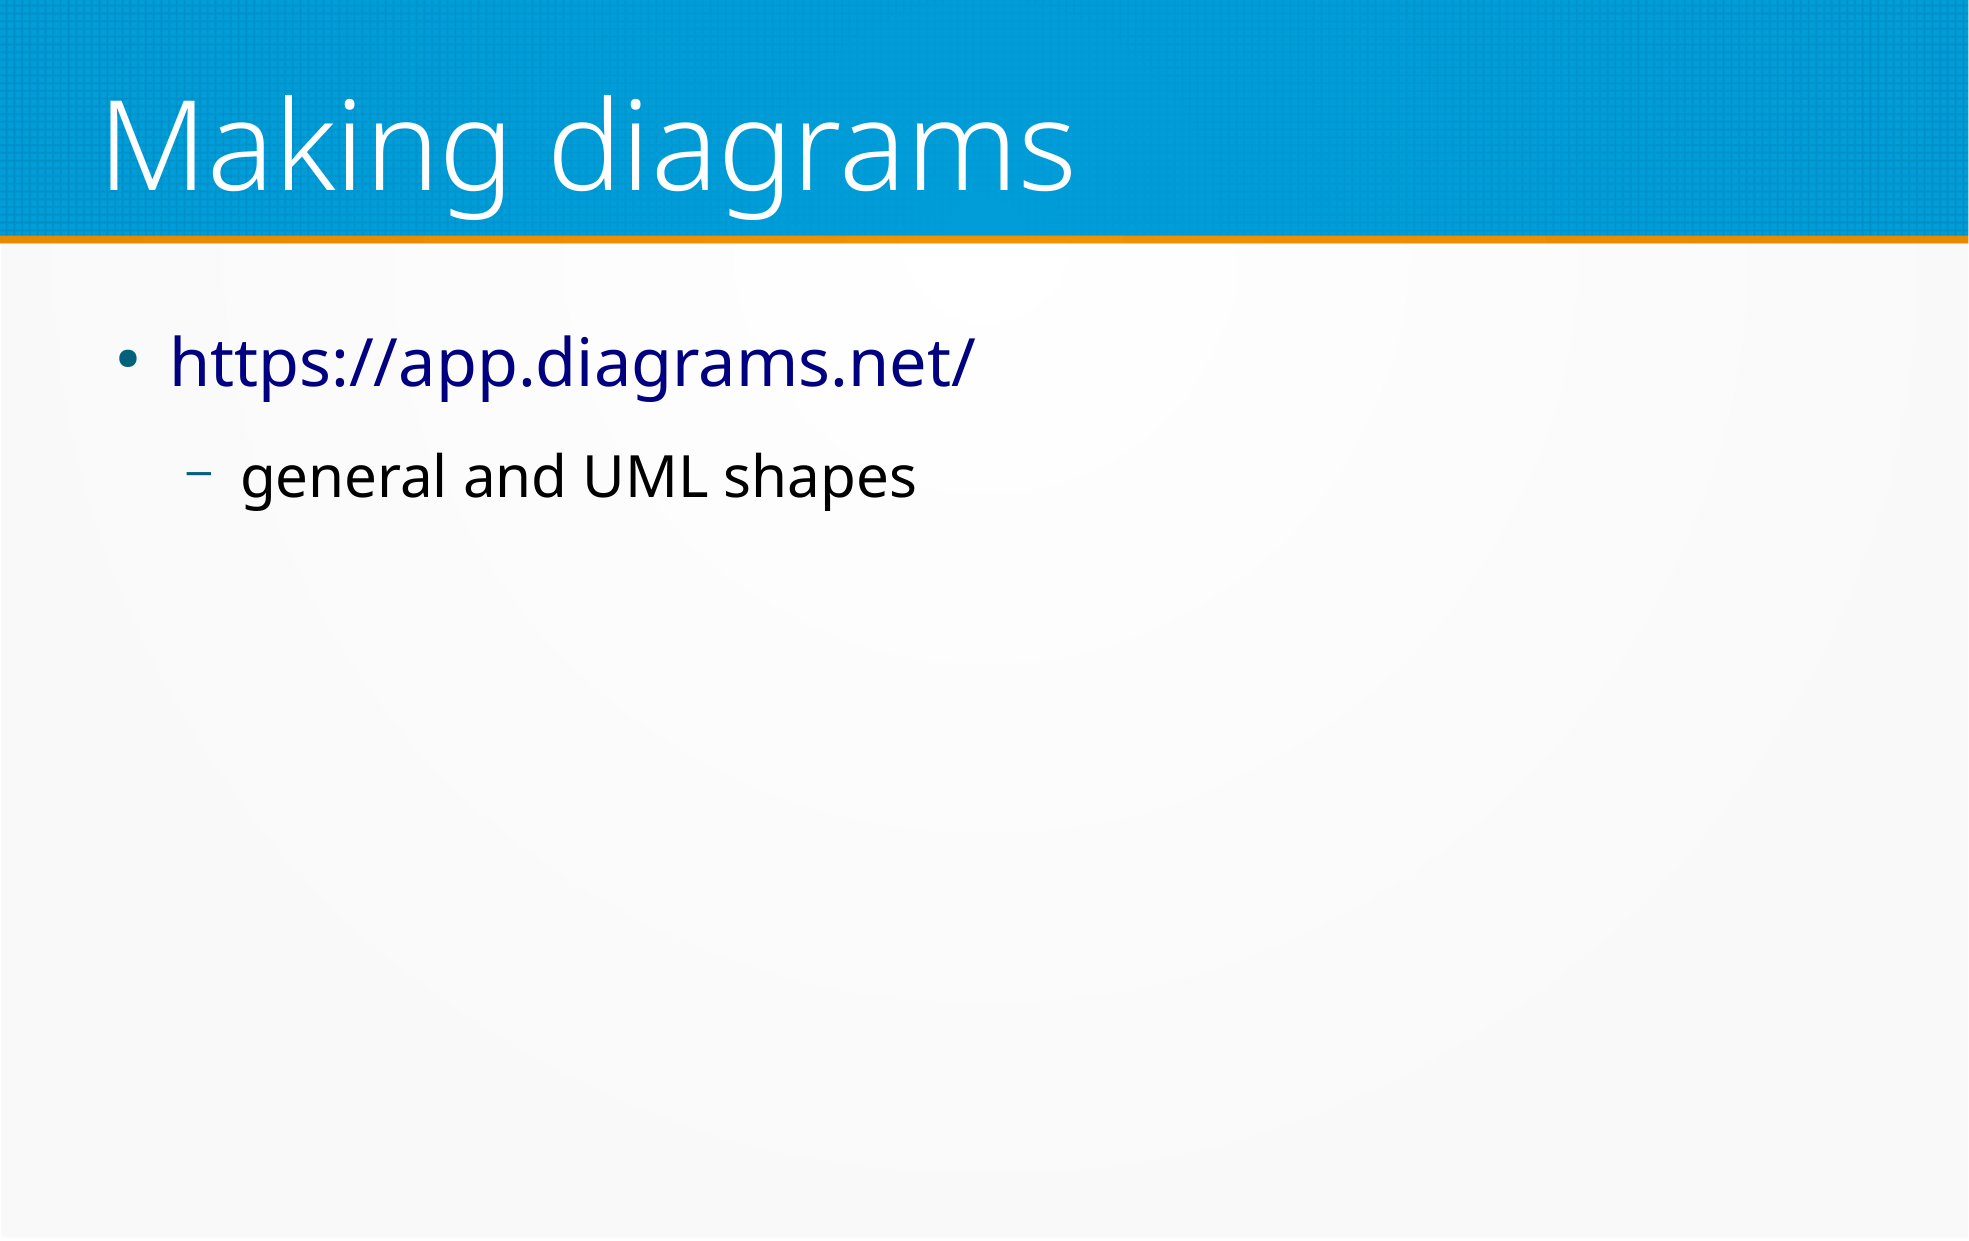

# Making diagrams
https://app.diagrams.net/
general and UML shapes